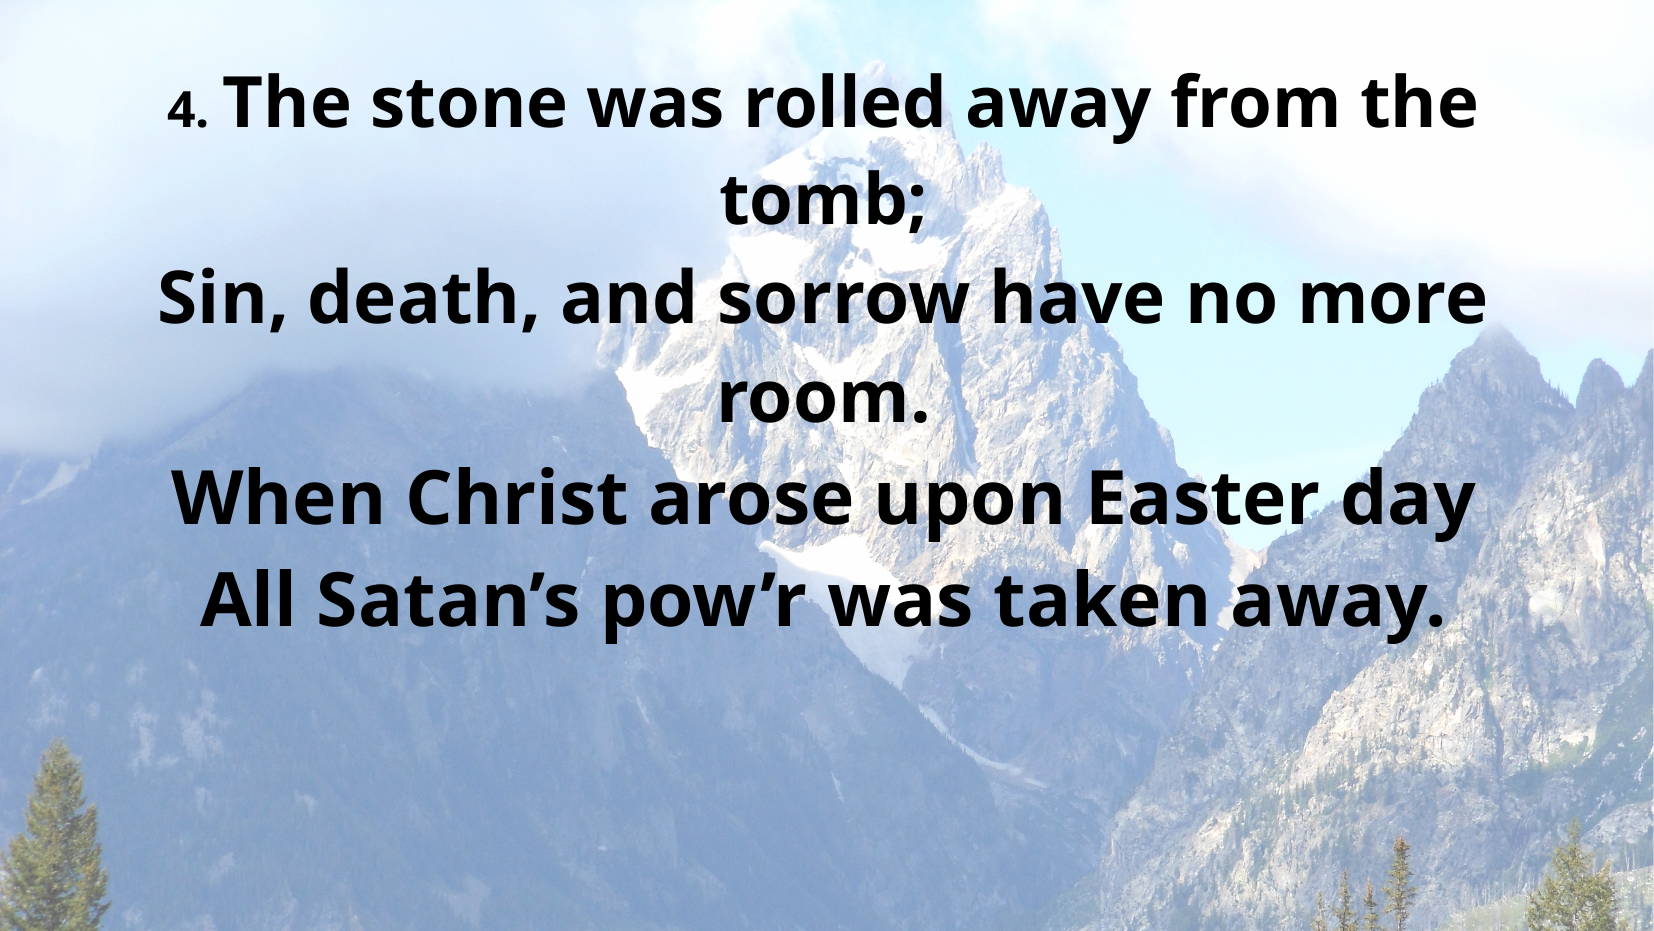

4. The stone was rolled away from the tomb;
Sin, death, and sorrow have no more room.
When Christ arose upon Easter day
All Satan’s pow’r was taken away.